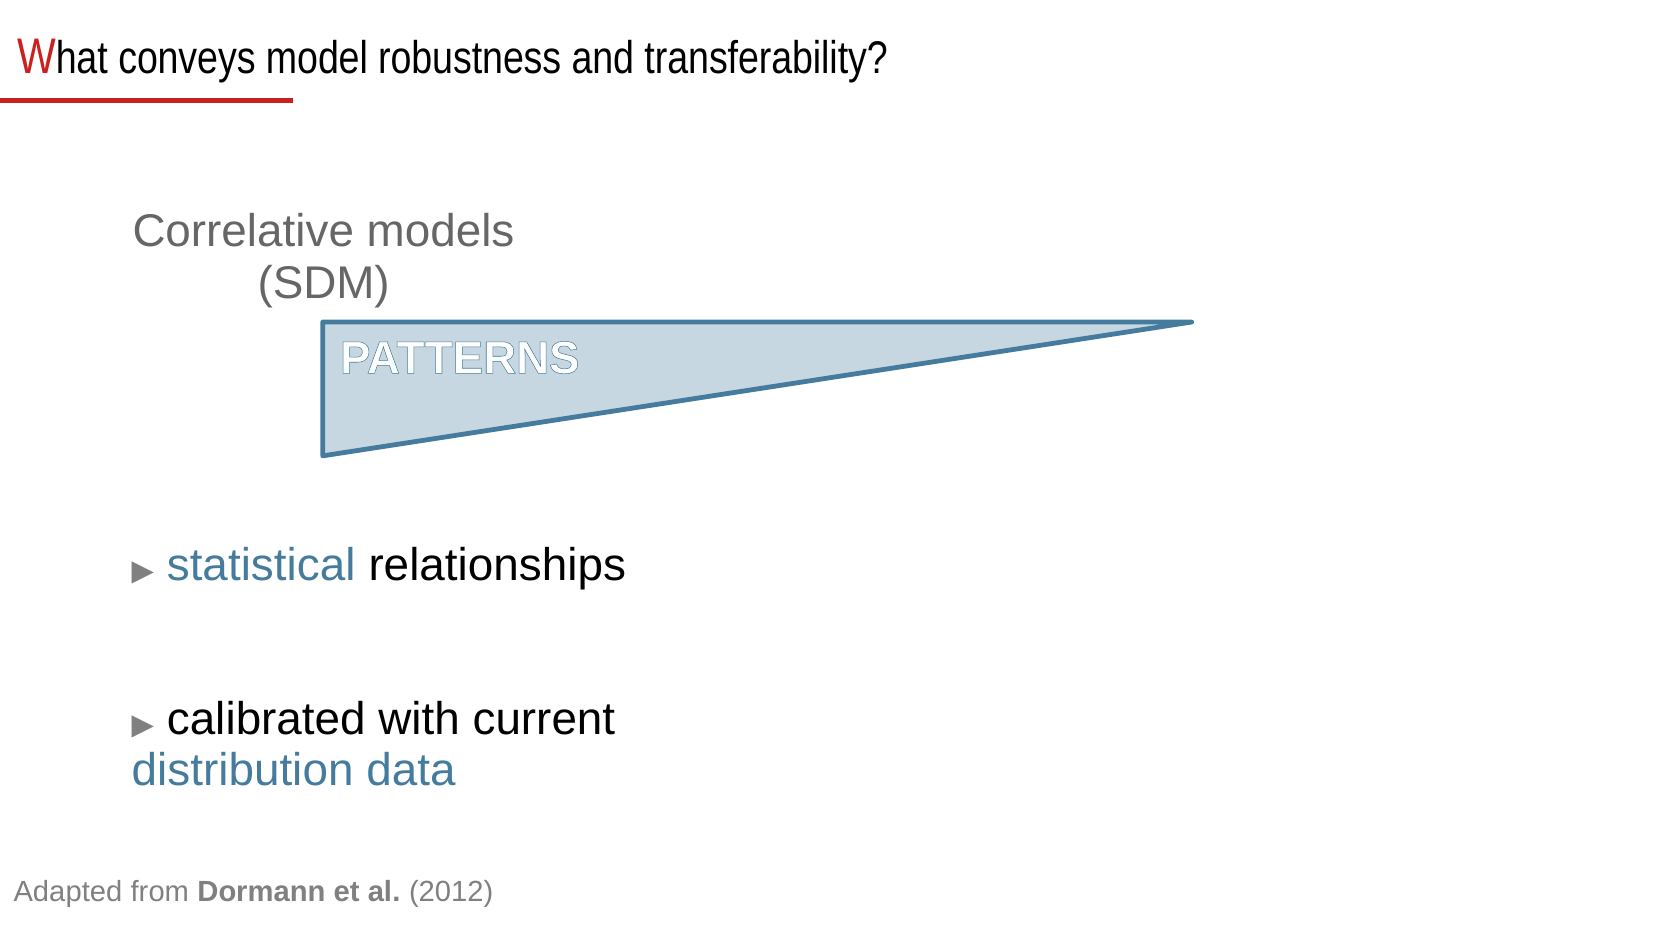

What conveys model robustness and transferability?
Correlative models (SDM)
PATTERNS
▶ statistical relationships
▶ calibrated with current distribution data
Adapted from Dormann et al. (2012)